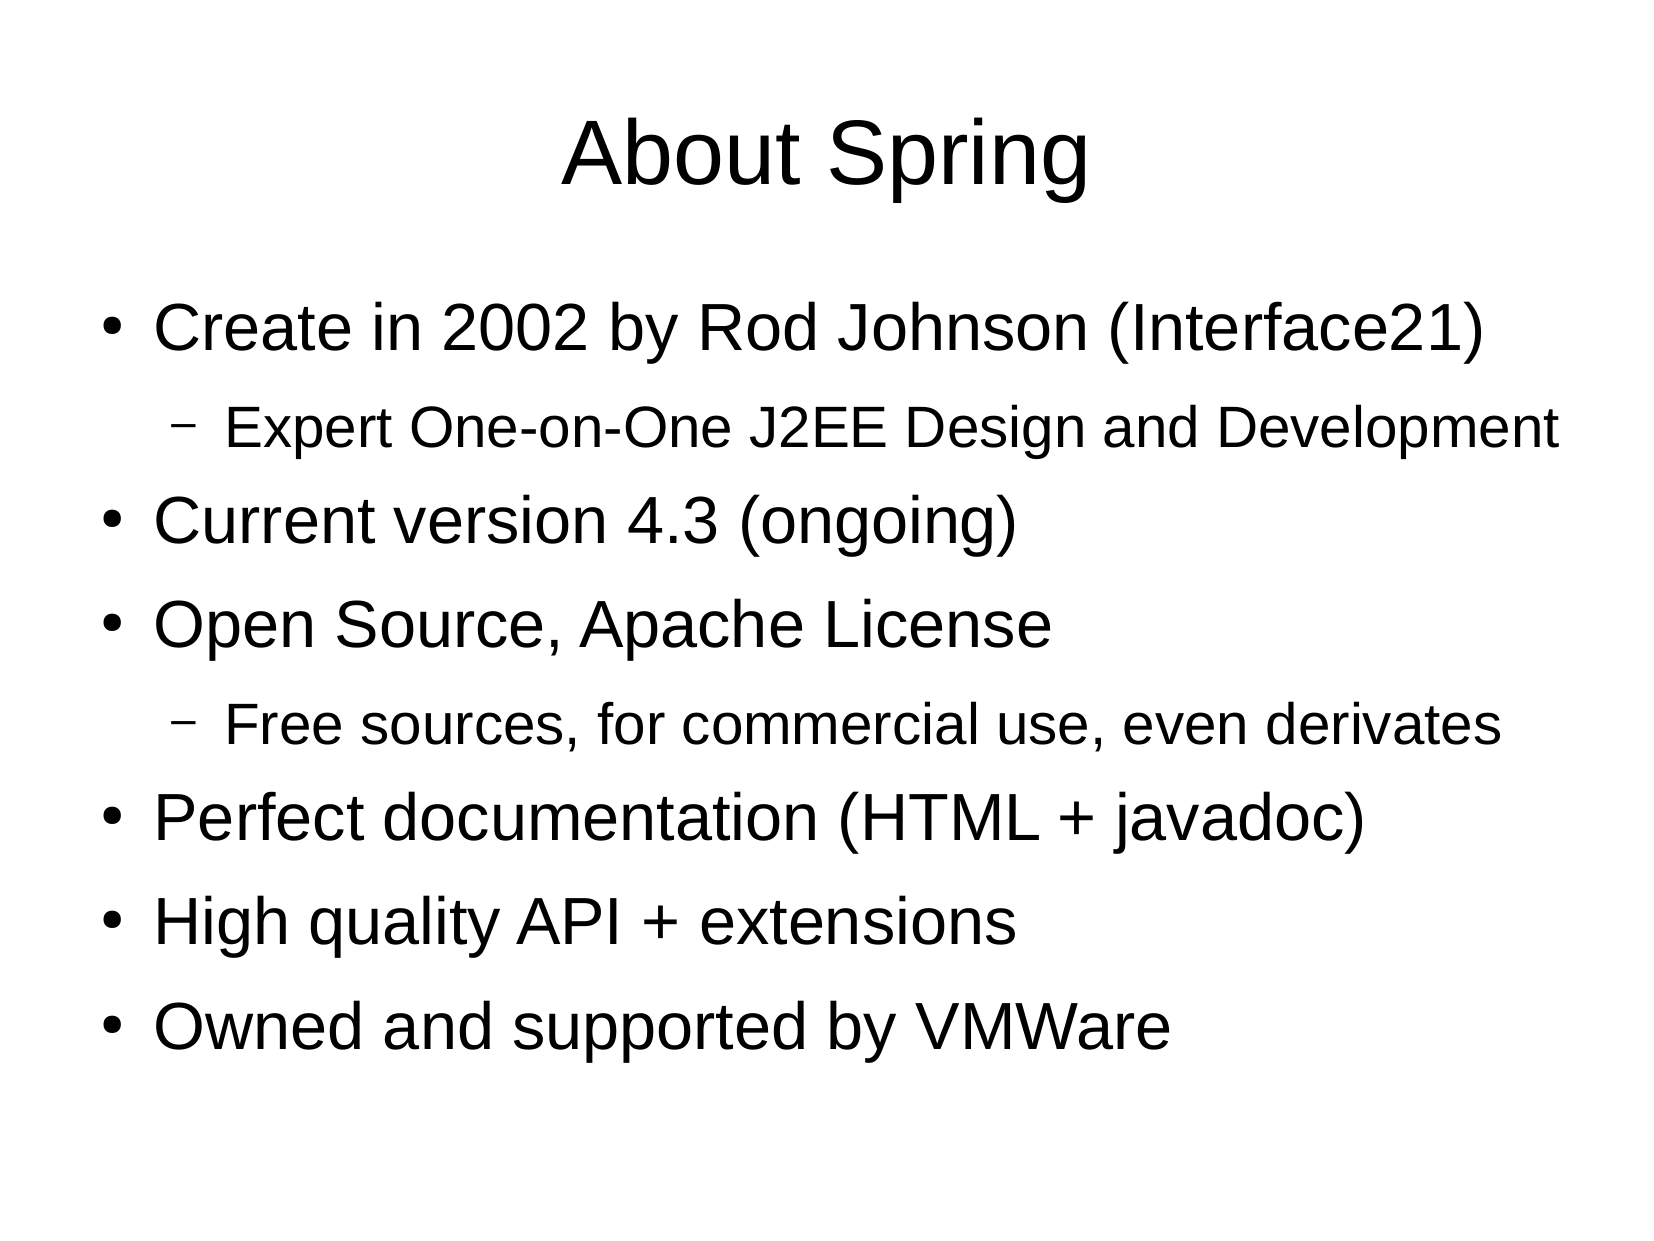

# About Spring
Create in 2002 by Rod Johnson (Interface21)
Expert One-on-One J2EE Design and Development
Current version 4.3 (ongoing)
Open Source, Apache License
Free sources, for commercial use, even derivates
Perfect documentation (HTML + javadoc)
High quality API + extensions
Owned and supported by VMWare